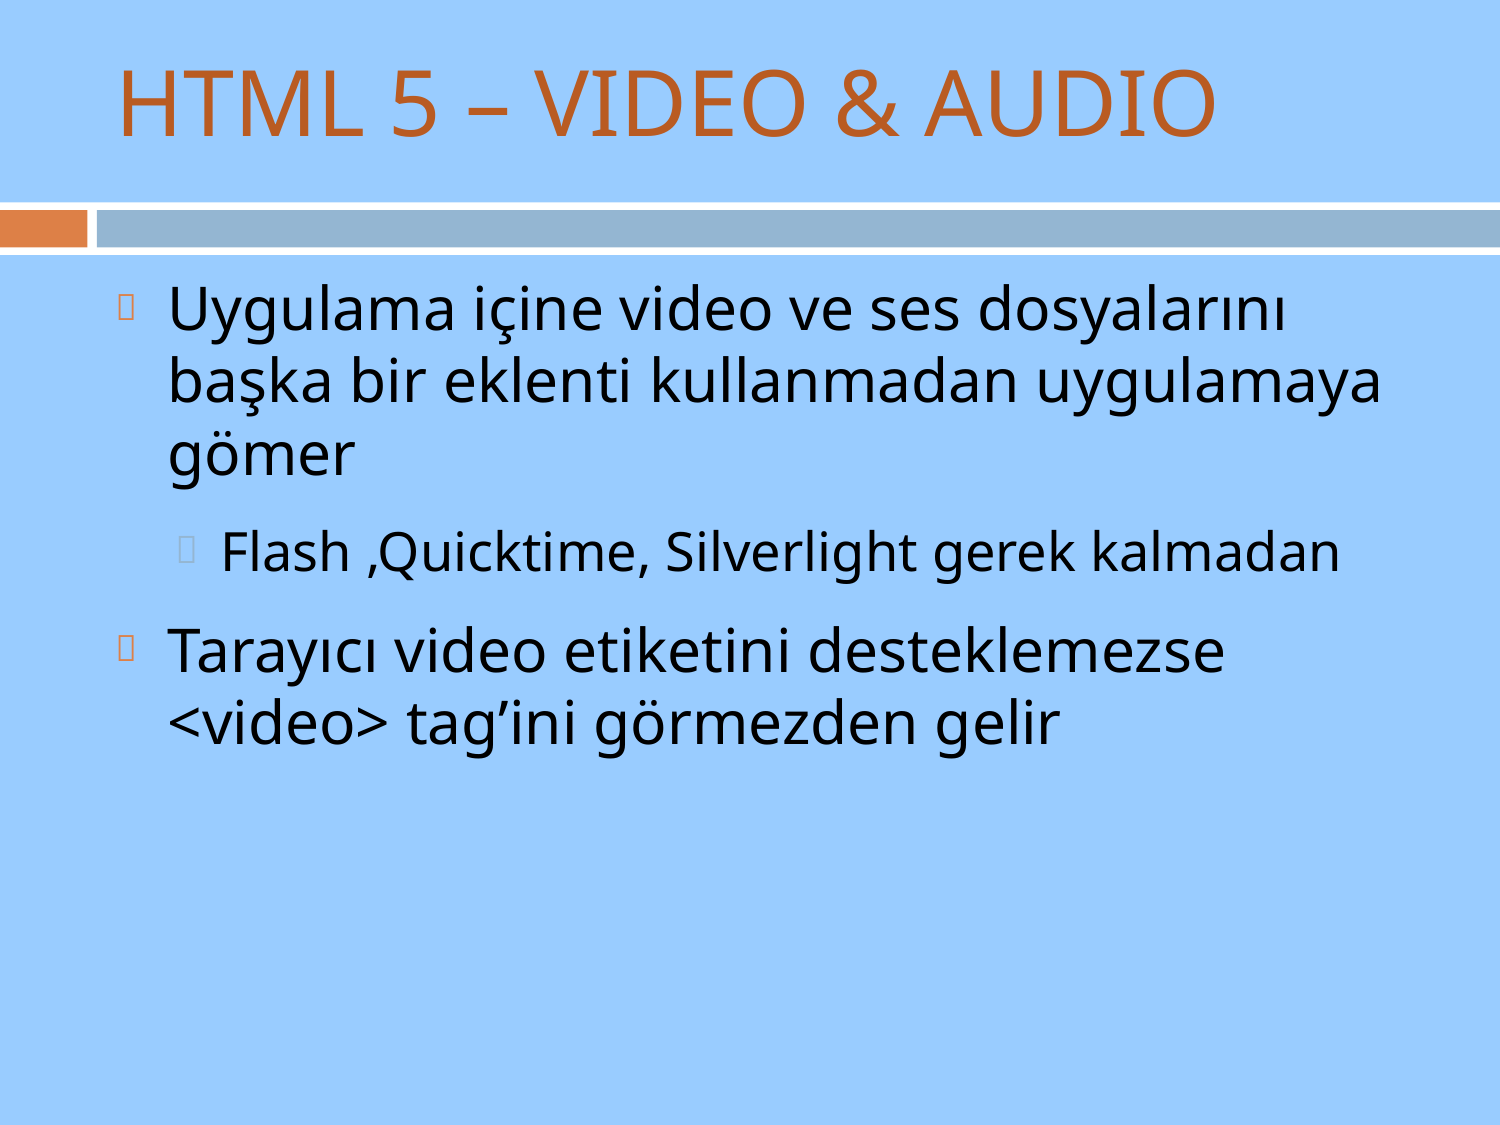

# HTML 5 – VIDEO & AUDIO
Uygulama içine video ve ses dosyalarını başka bir eklenti kullanmadan uygulamaya gömer
Flash ,Quicktime, Silverlight gerek kalmadan
Tarayıcı video etiketini desteklemezse <video> tag’ini görmezden gelir